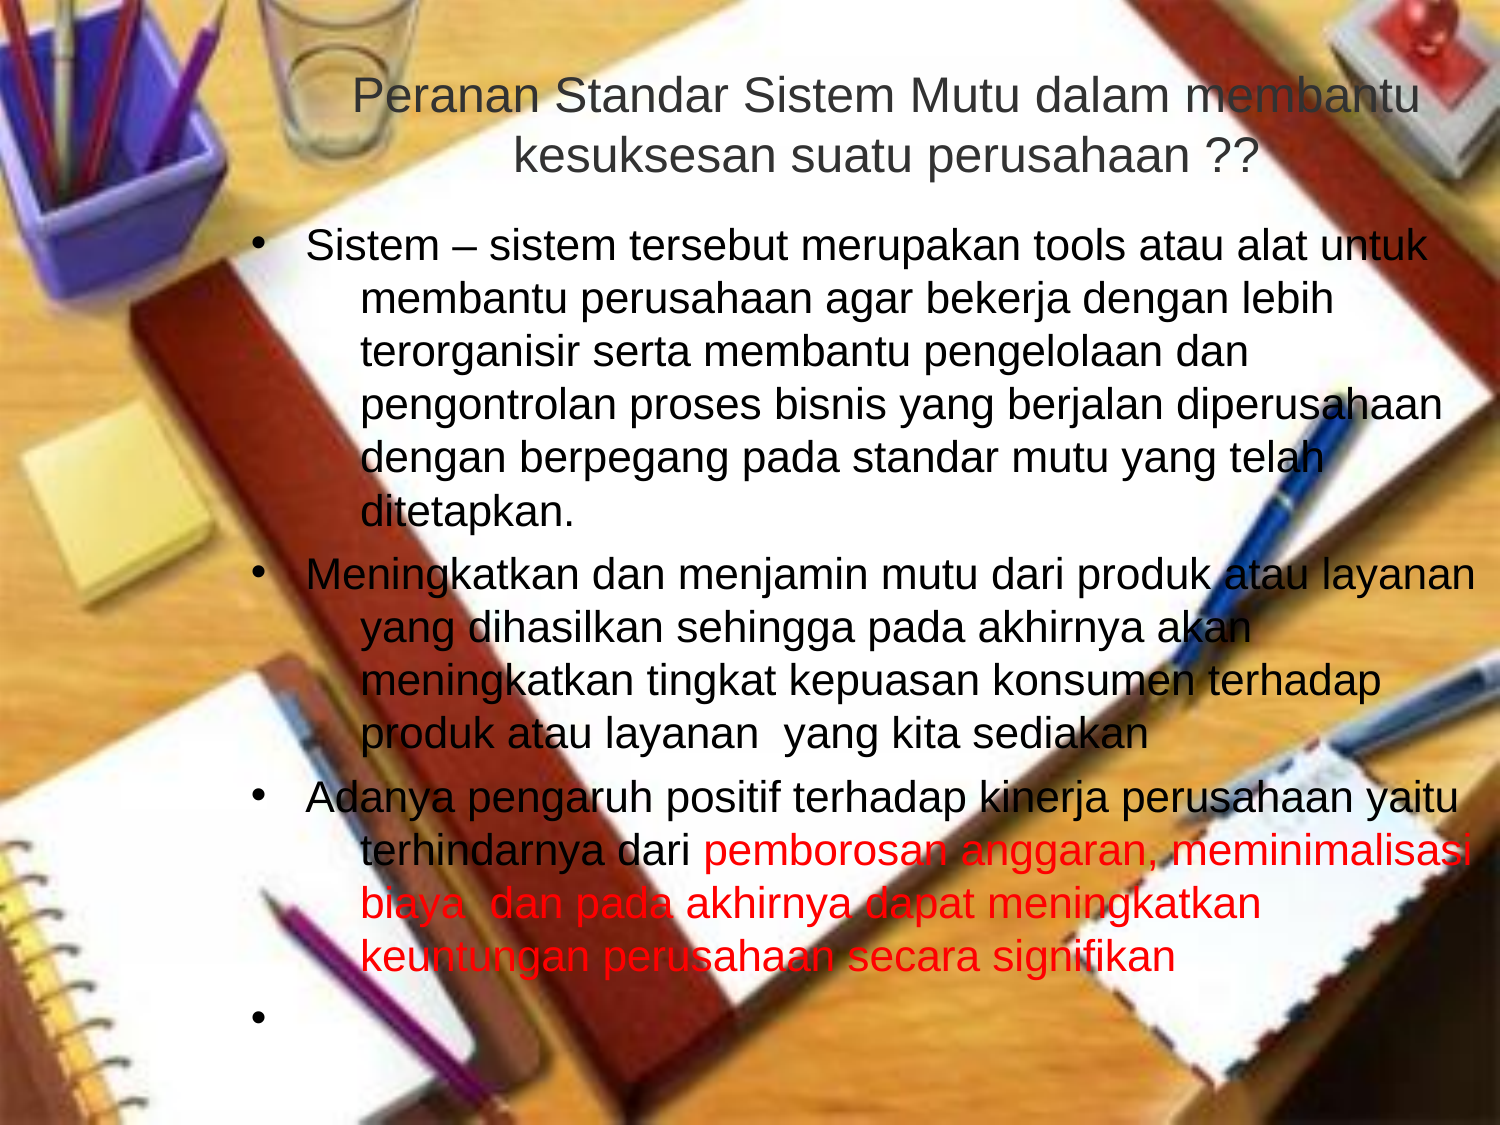

# Peranan Standar Sistem Mutu dalam membantu kesuksesan suatu perusahaan ??
Sistem – sistem tersebut merupakan tools atau alat untuk membantu perusahaan agar bekerja dengan lebih terorganisir serta membantu pengelolaan dan pengontrolan proses bisnis yang berjalan diperusahaan dengan berpegang pada standar mutu yang telah ditetapkan.
Meningkatkan dan menjamin mutu dari produk atau layanan yang dihasilkan sehingga pada akhirnya akan meningkatkan tingkat kepuasan konsumen terhadap produk atau layanan yang kita sediakan
Adanya pengaruh positif terhadap kinerja perusahaan yaitu terhindarnya dari pemborosan anggaran, meminimalisasi biaya dan pada akhirnya dapat meningkatkan keuntungan perusahaan secara signifikan